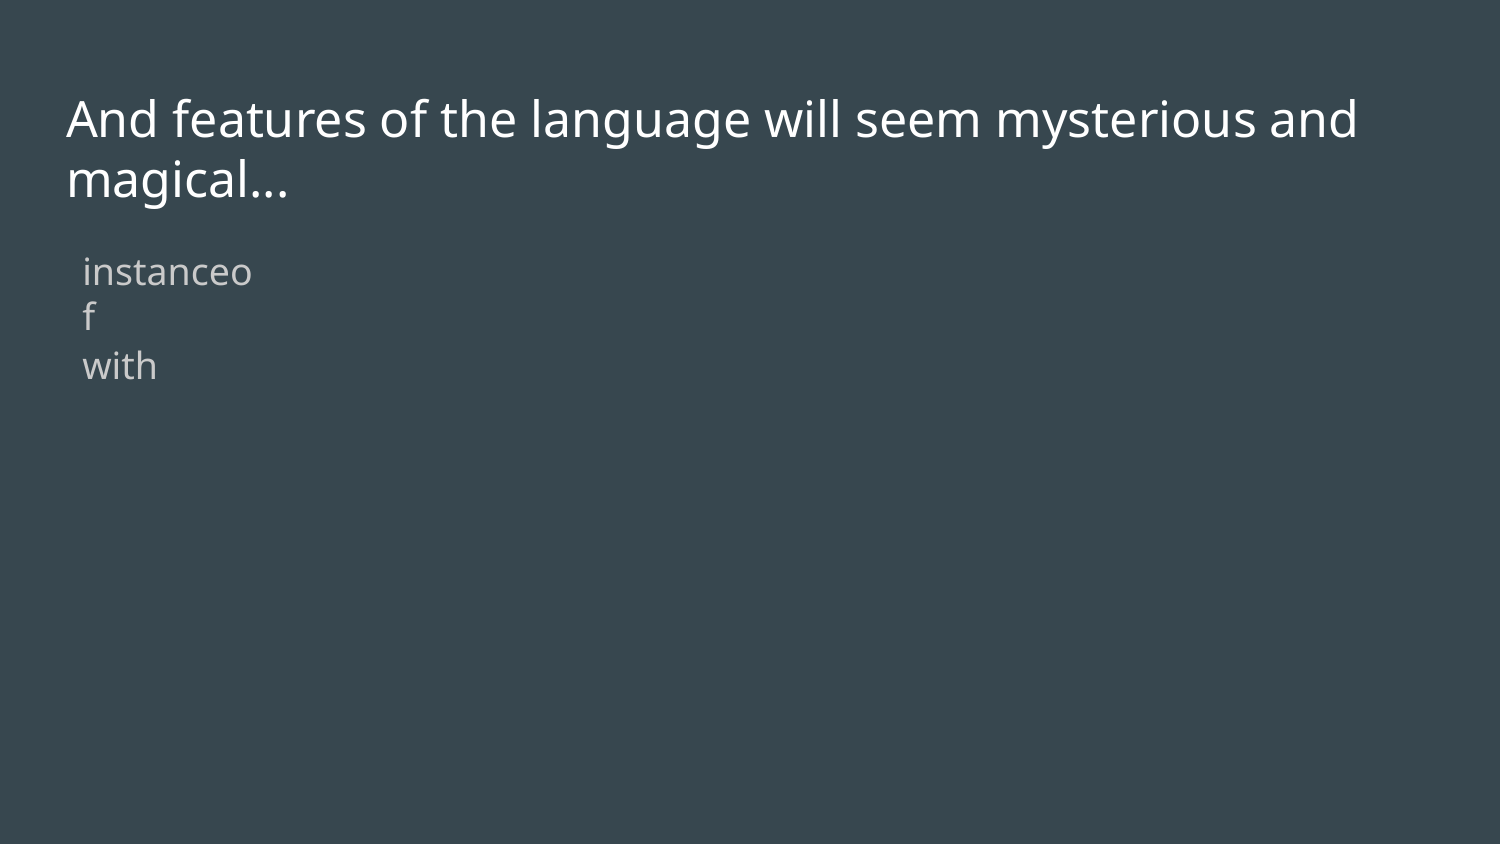

# And features of the language will seem mysterious and magical...
instanceof
with